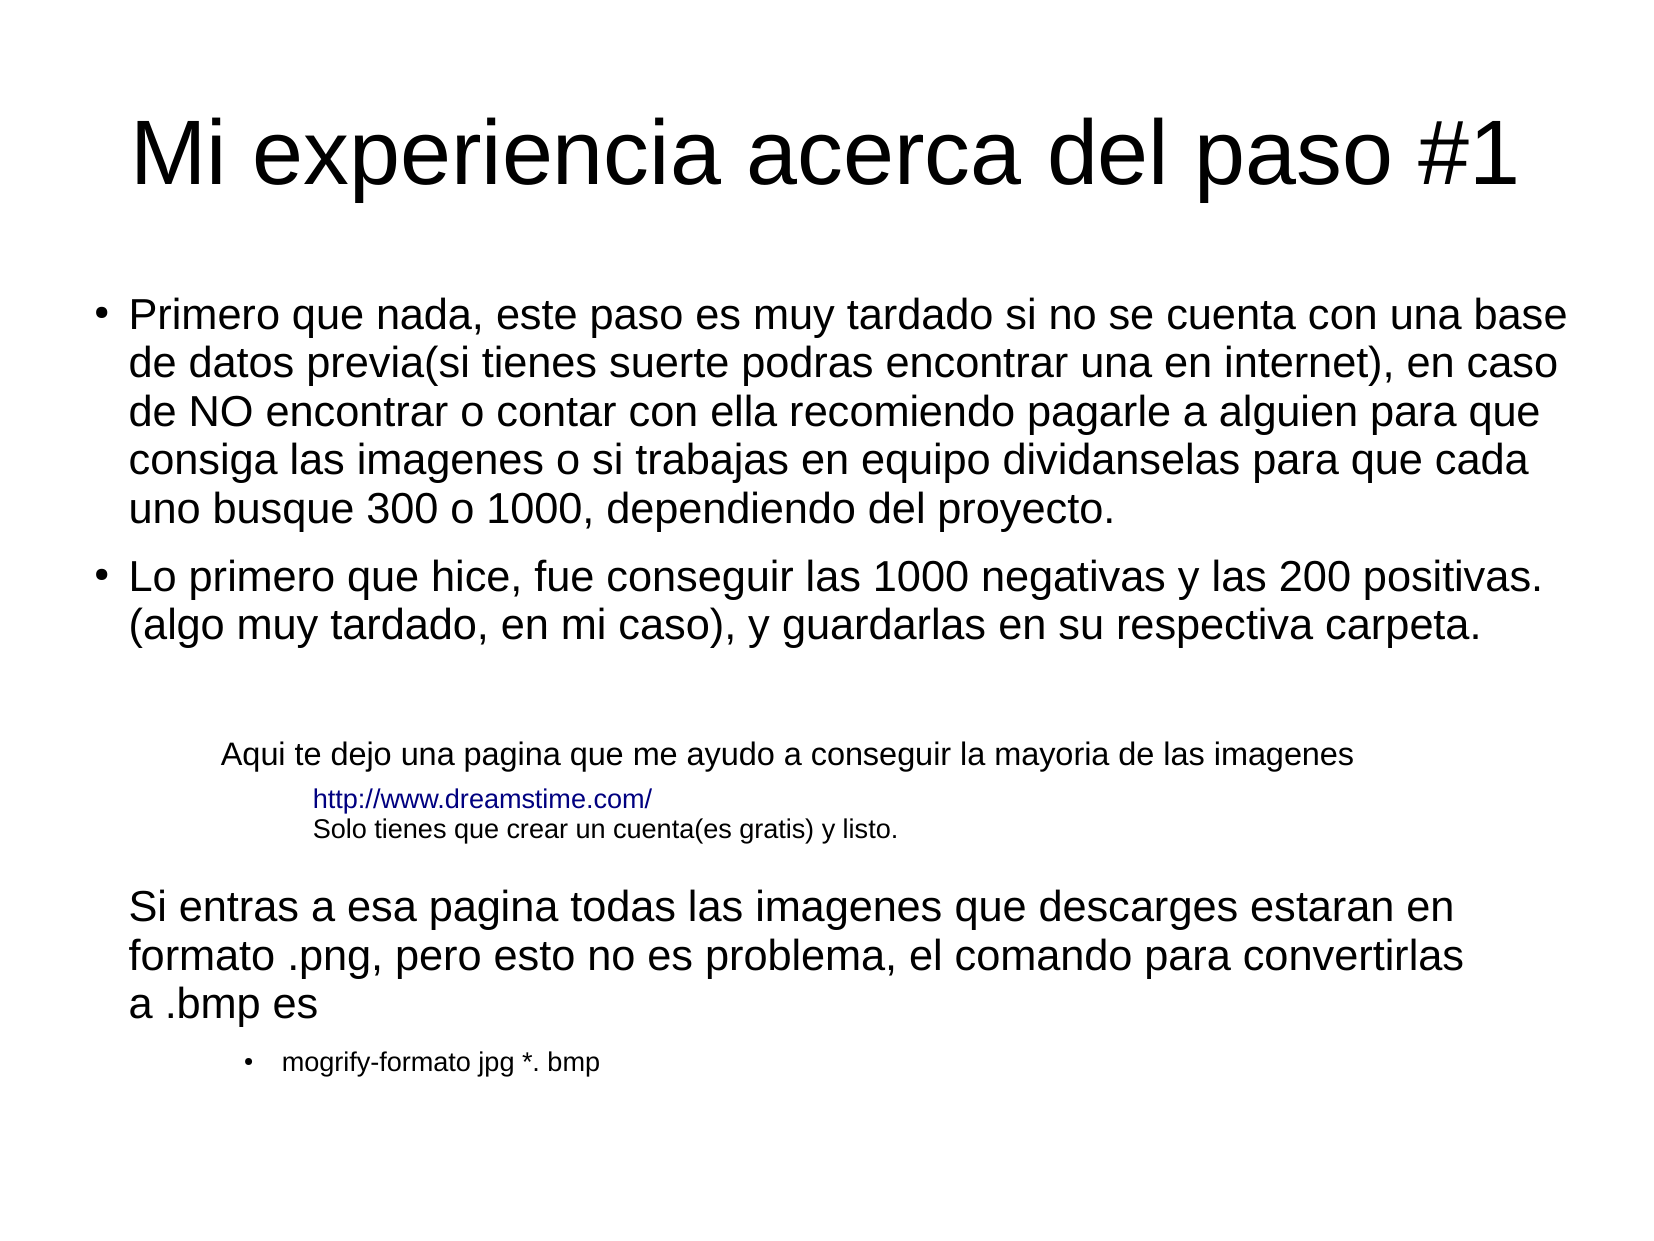

# Mi experiencia acerca del paso #1
Primero que nada, este paso es muy tardado si no se cuenta con una base de datos previa(si tienes suerte podras encontrar una en internet), en caso de NO encontrar o contar con ella recomiendo pagarle a alguien para que consiga las imagenes o si trabajas en equipo dividanselas para que cada uno busque 300 o 1000, dependiendo del proyecto.
Lo primero que hice, fue conseguir las 1000 negativas y las 200 positivas.(algo muy tardado, en mi caso), y guardarlas en su respectiva carpeta.
Aqui te dejo una pagina que me ayudo a conseguir la mayoria de las imagenes
http://www.dreamstime.com/
Solo tienes que crear un cuenta(es gratis) y listo.
Si entras a esa pagina todas las imagenes que descarges estaran en formato .png, pero esto no es problema, el comando para convertirlas a .bmp es
 mogrify-formato jpg *. bmp